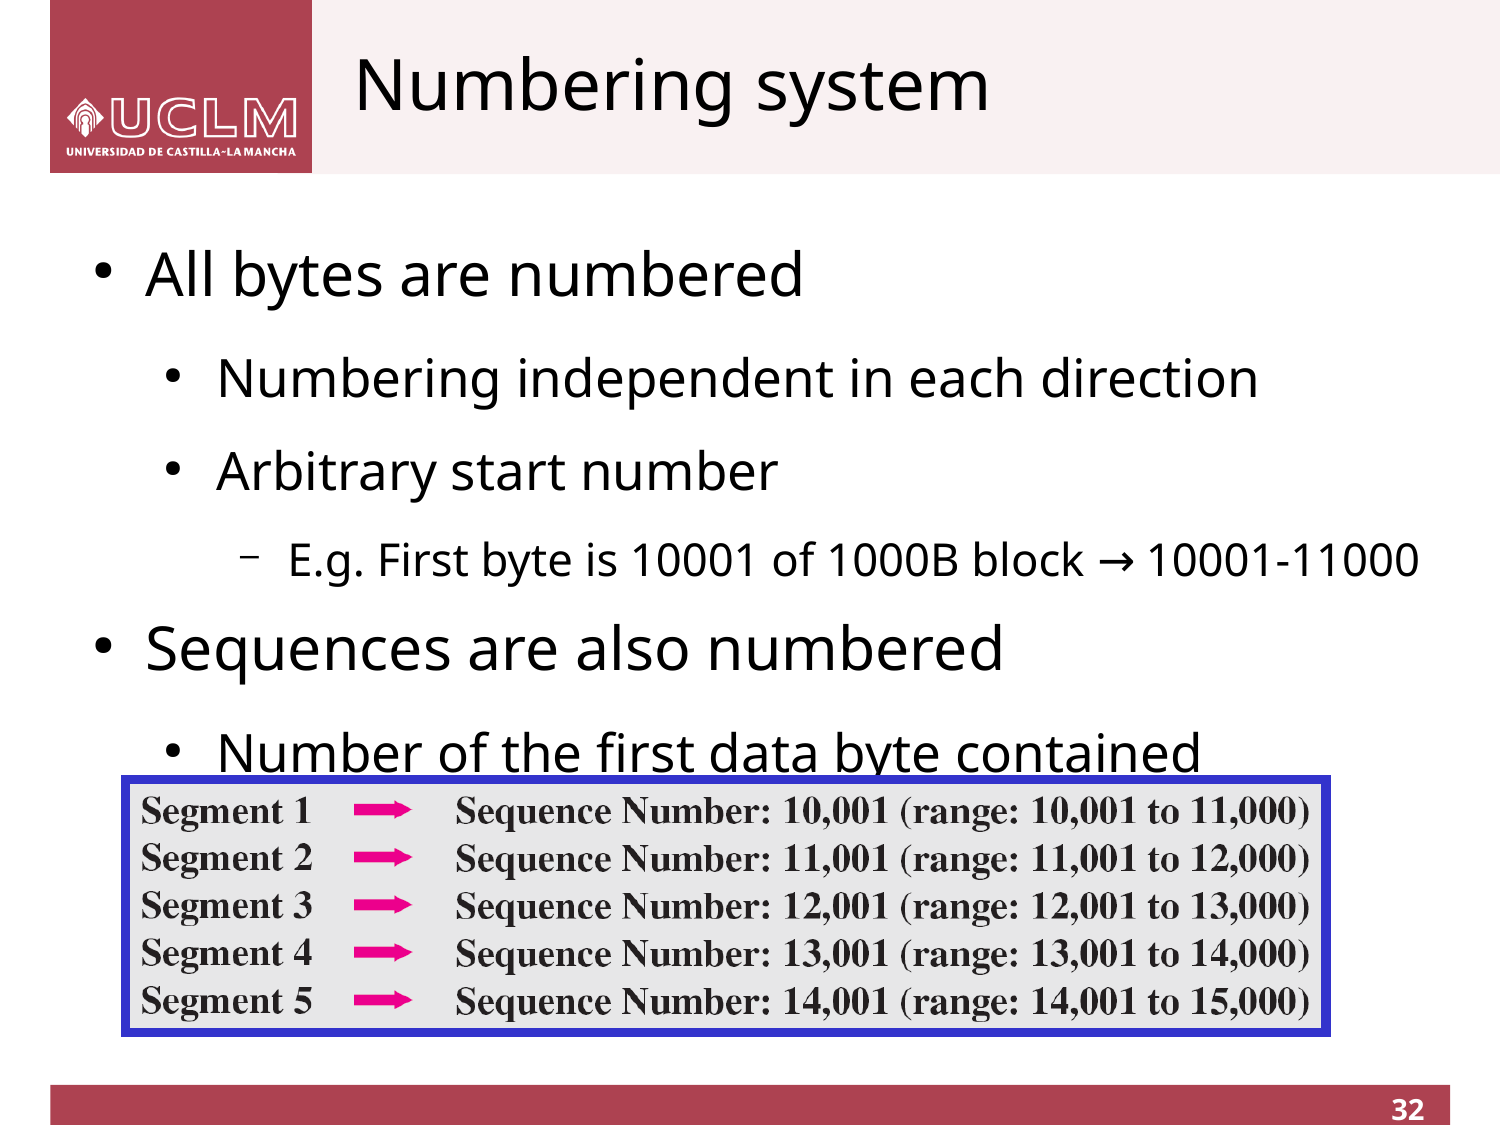

# Numbering system
All bytes are numbered
Numbering independent in each direction
Arbitrary start number
E.g. First byte is 10001 of 1000B block → 10001-11000
Sequences are also numbered
Number of the first data byte contained
Some special cases for control messages
32